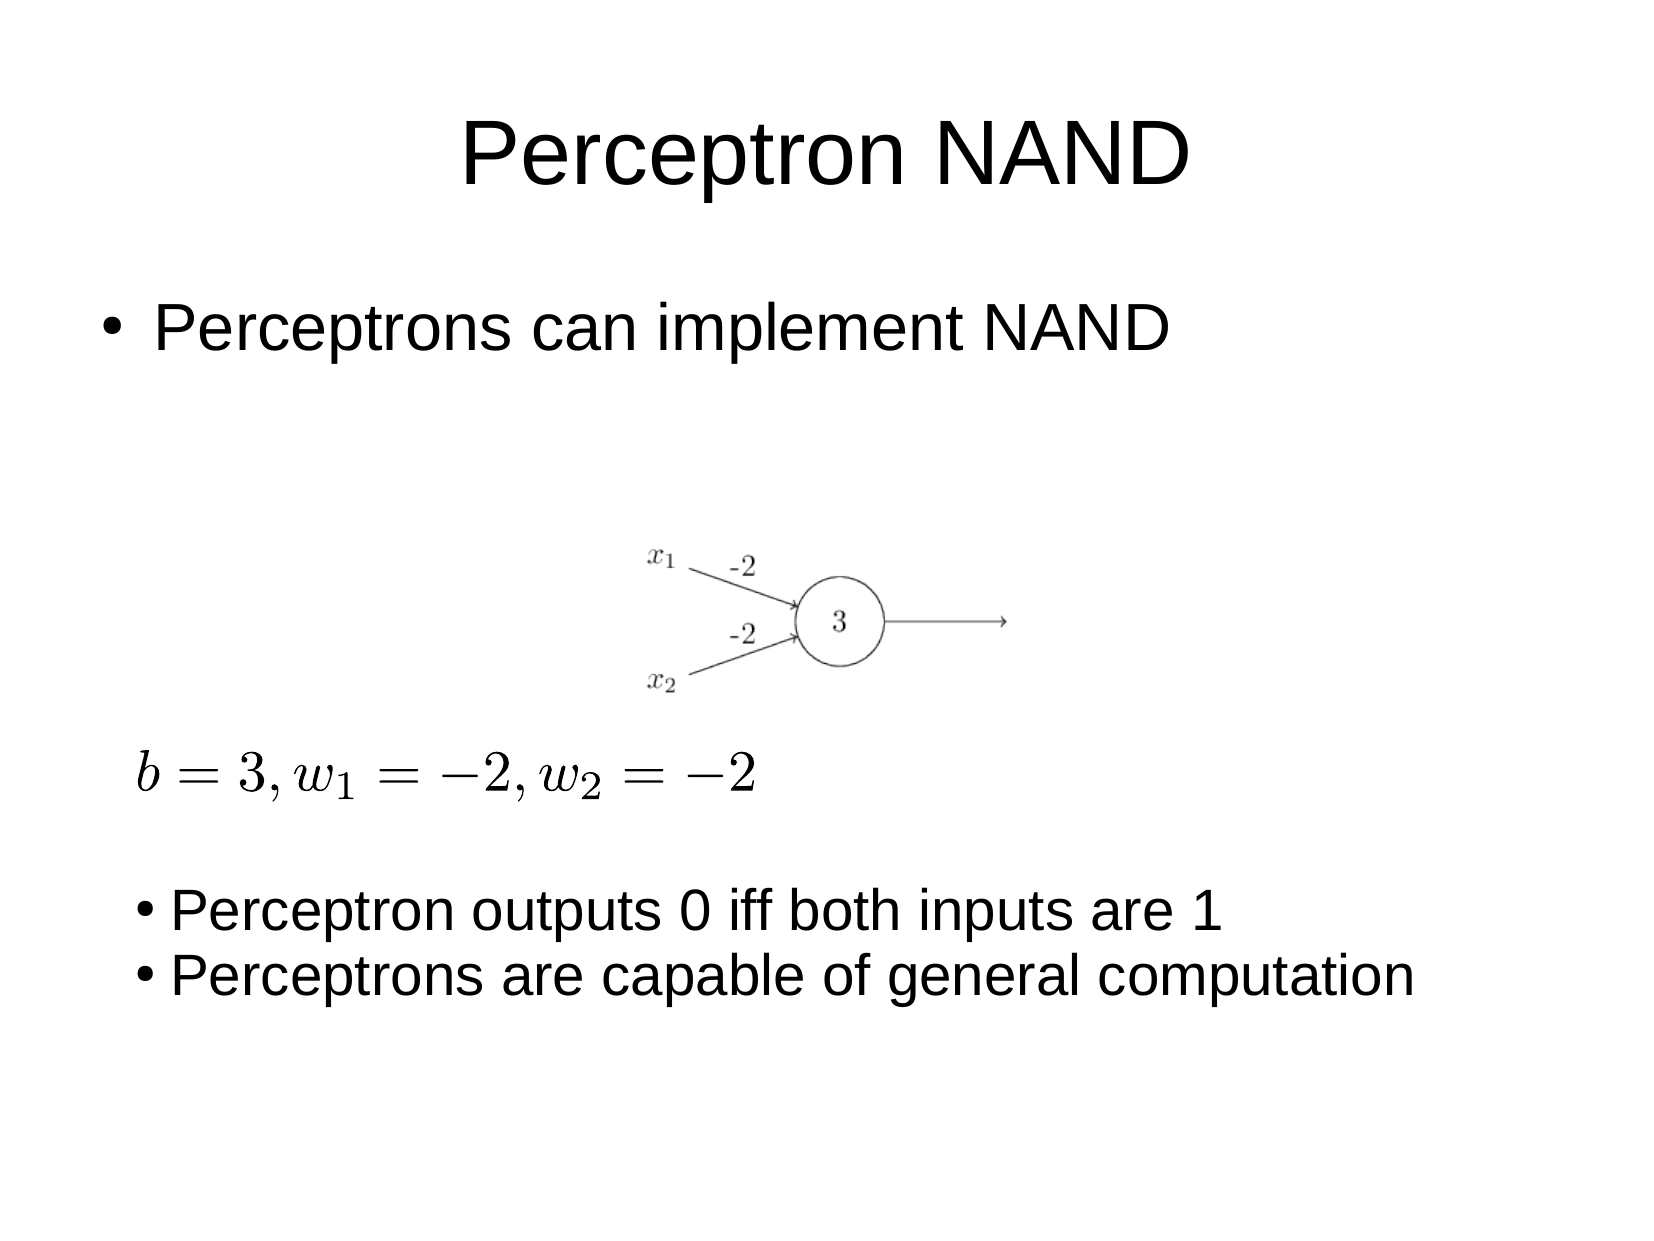

# Perceptron NAND
Perceptrons can implement NAND
Perceptron outputs 0 iff both inputs are 1
Perceptrons are capable of general computation